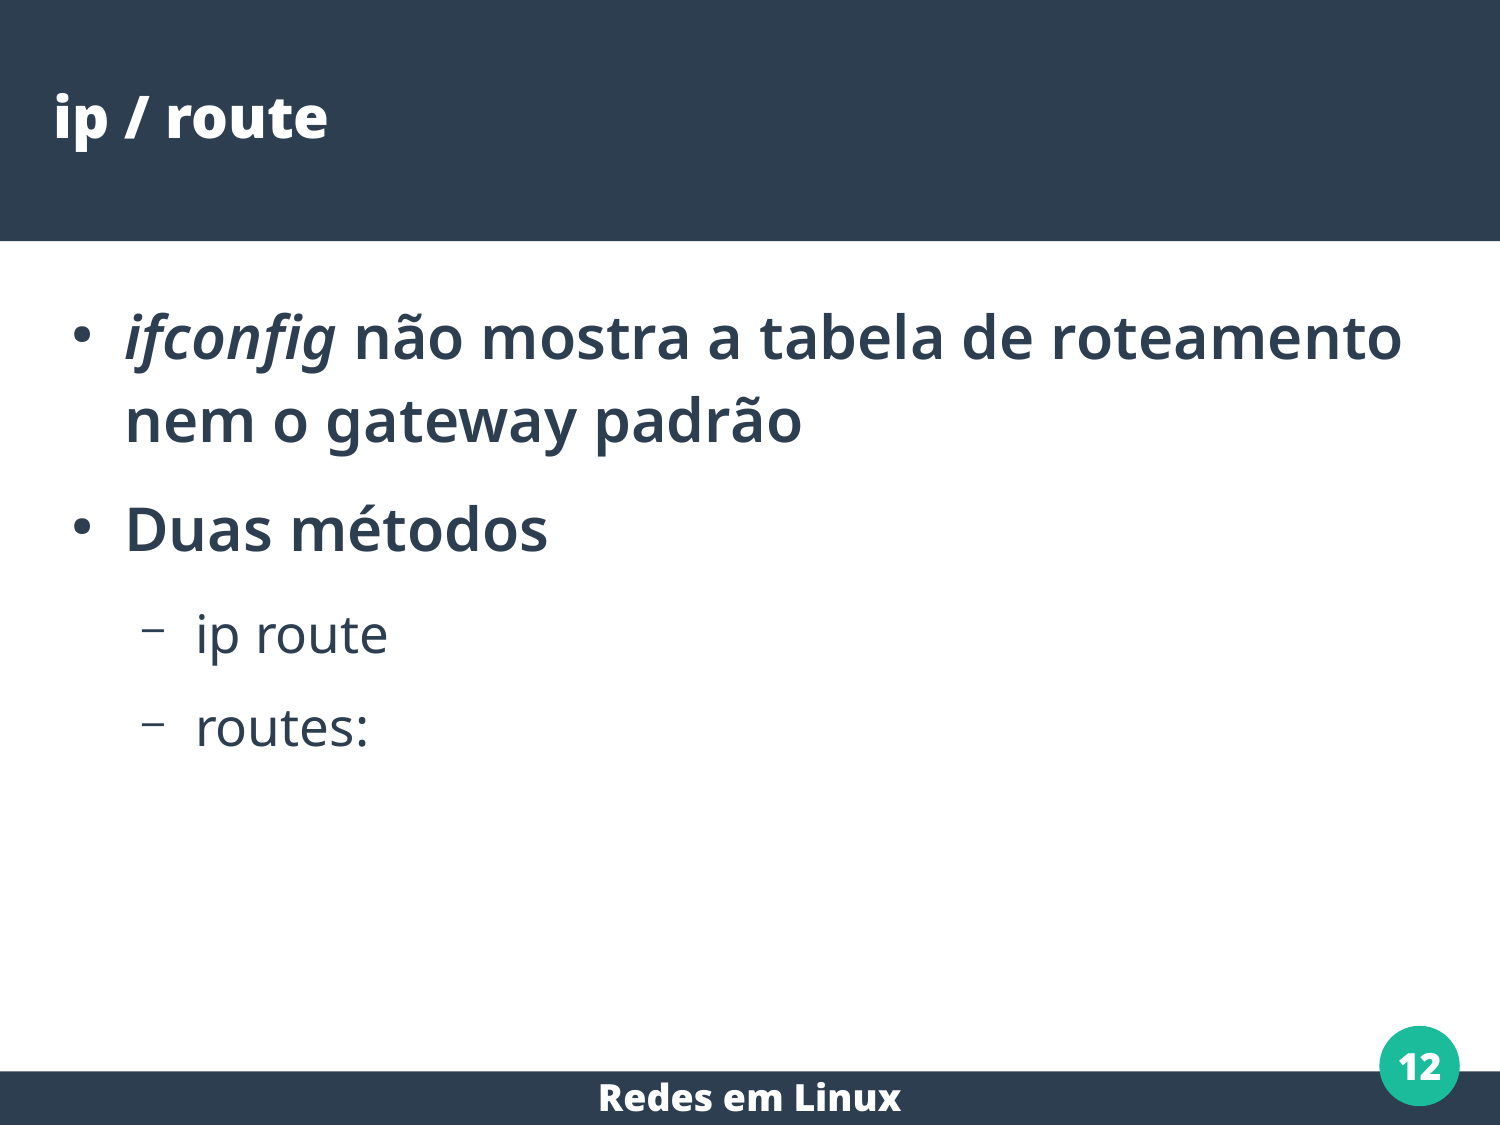

# ip / route
ifconfig não mostra a tabela de roteamento nem o gateway padrão
Duas métodos
ip route
routes:
12
Redes em Linux